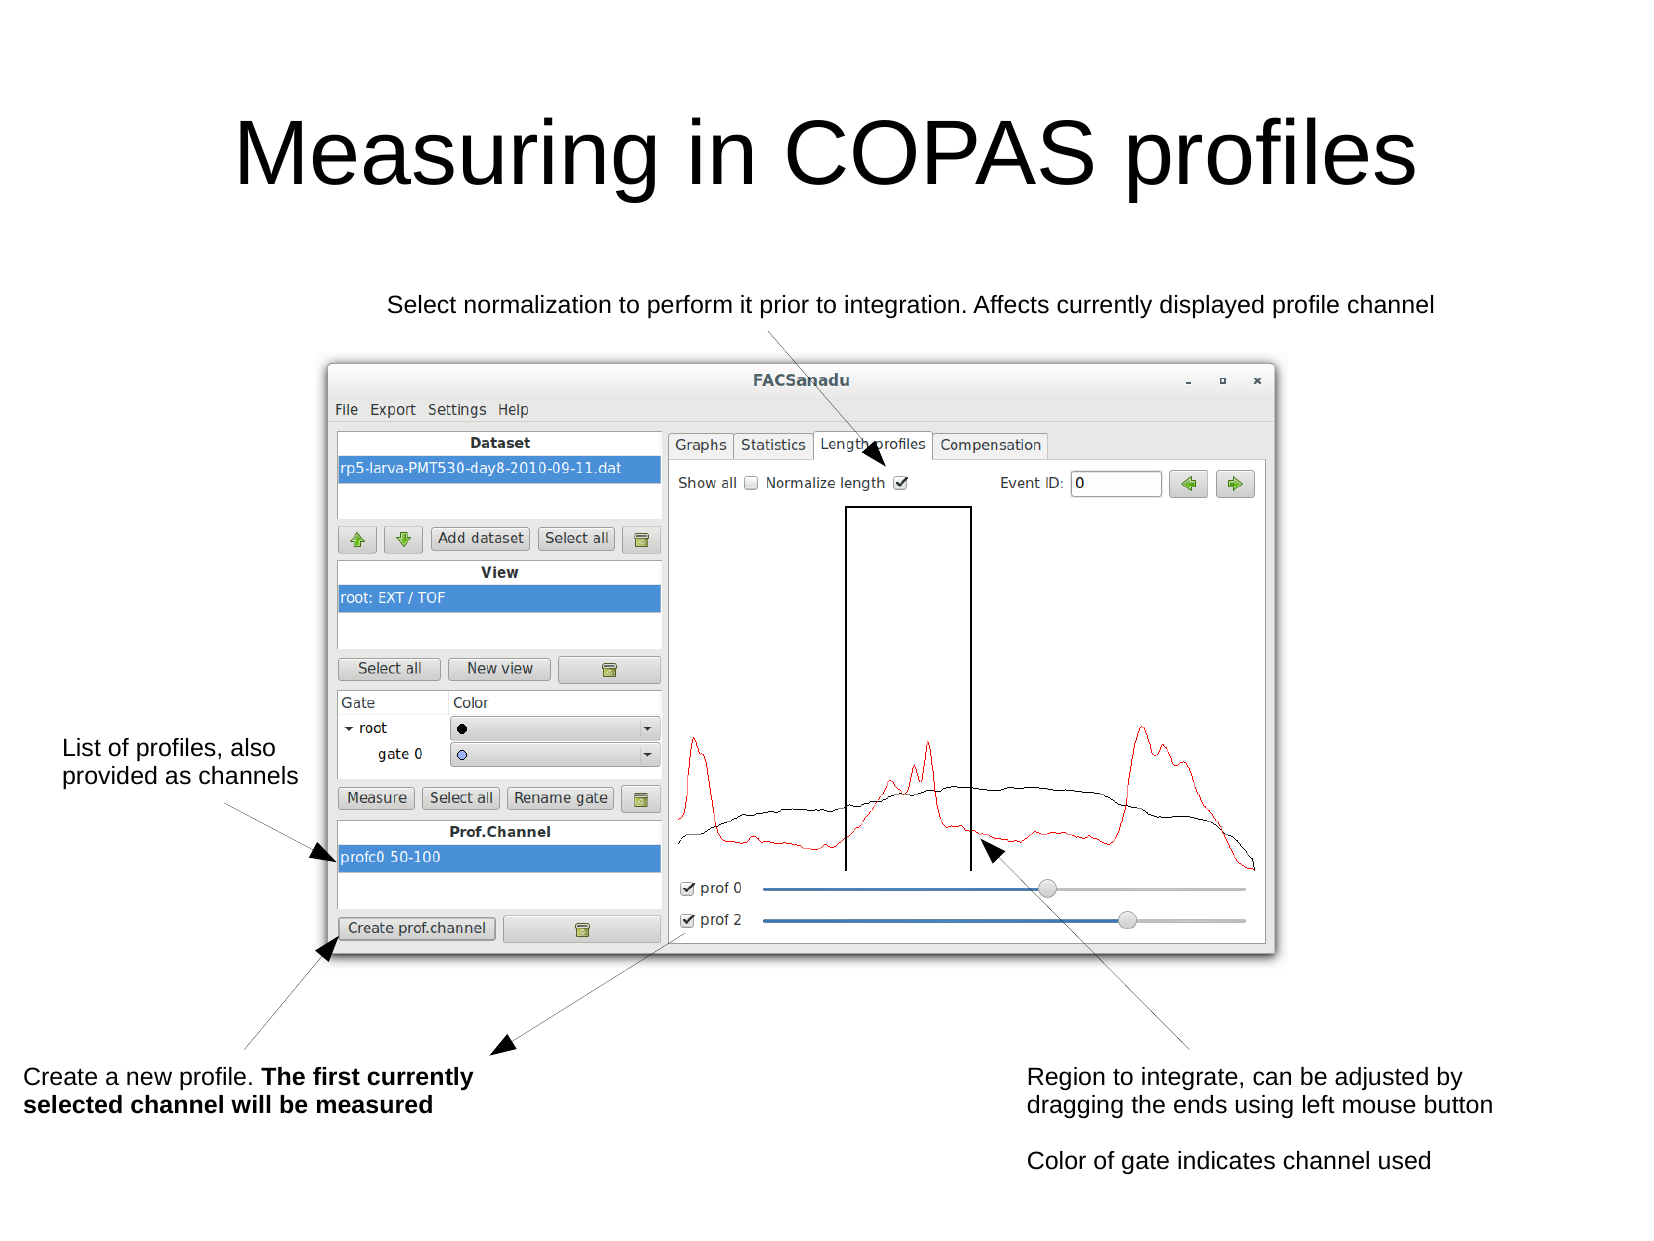

# Measuring in COPAS profiles
Select normalization to perform it prior to integration. Affects currently displayed profile channel
List of profiles, also
provided as channels
Create a new profile. The first currently
selected channel will be measured
Region to integrate, can be adjusted by
dragging the ends using left mouse button
Color of gate indicates channel used